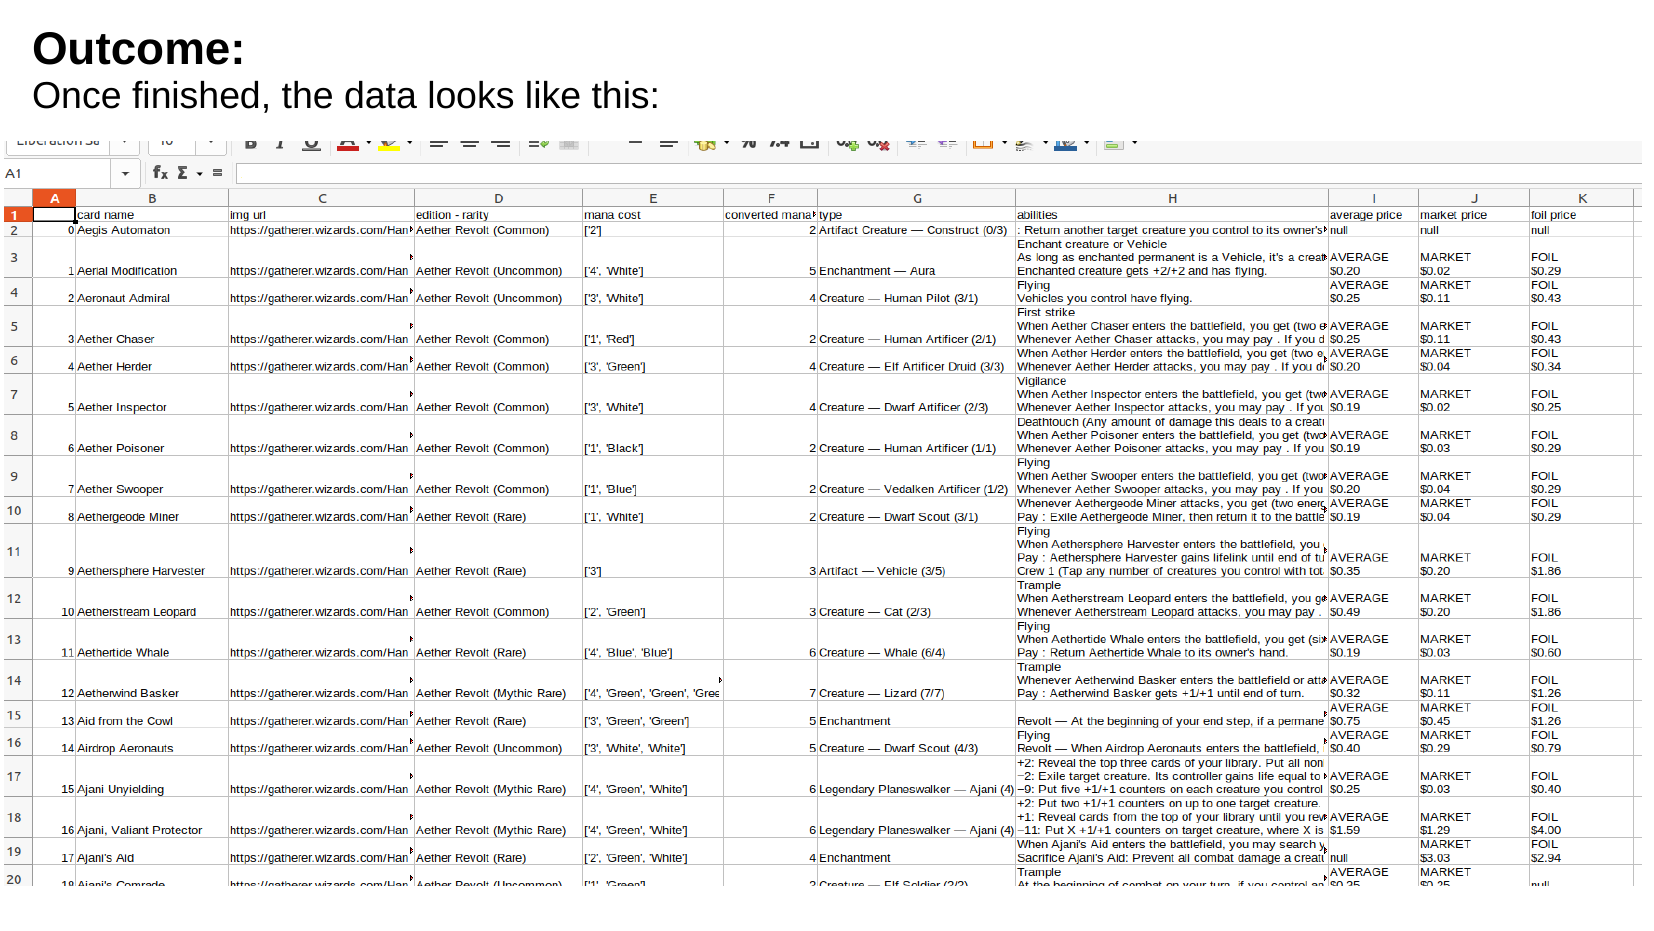

Outcome:
Once finished, the data looks like this: